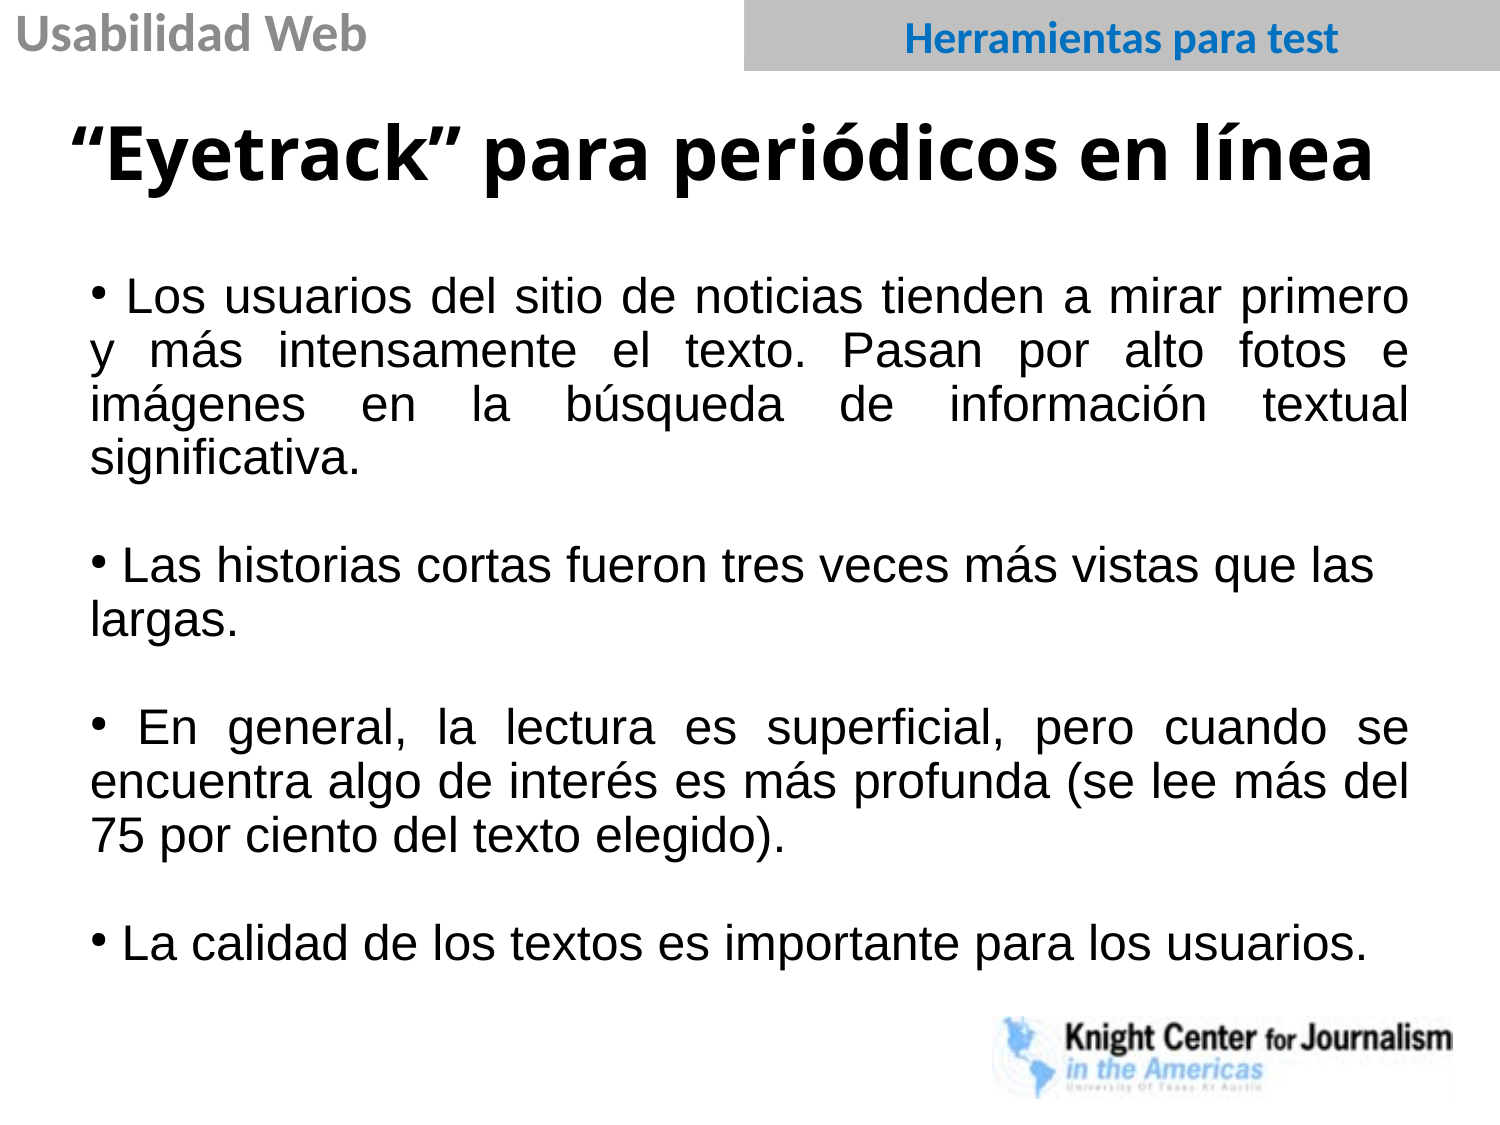

Usabilidad Web
# Herramientas para test
“Eyetrack” para periódicos en línea
 Los usuarios del sitio de noticias tienden a mirar primero y más intensamente el texto. Pasan por alto fotos e imágenes en la búsqueda de información textual significativa.
 Las historias cortas fueron tres veces más vistas que las largas.
 En general, la lectura es superficial, pero cuando se encuentra algo de interés es más profunda (se lee más del 75 por ciento del texto elegido).
 La calidad de los textos es importante para los usuarios.